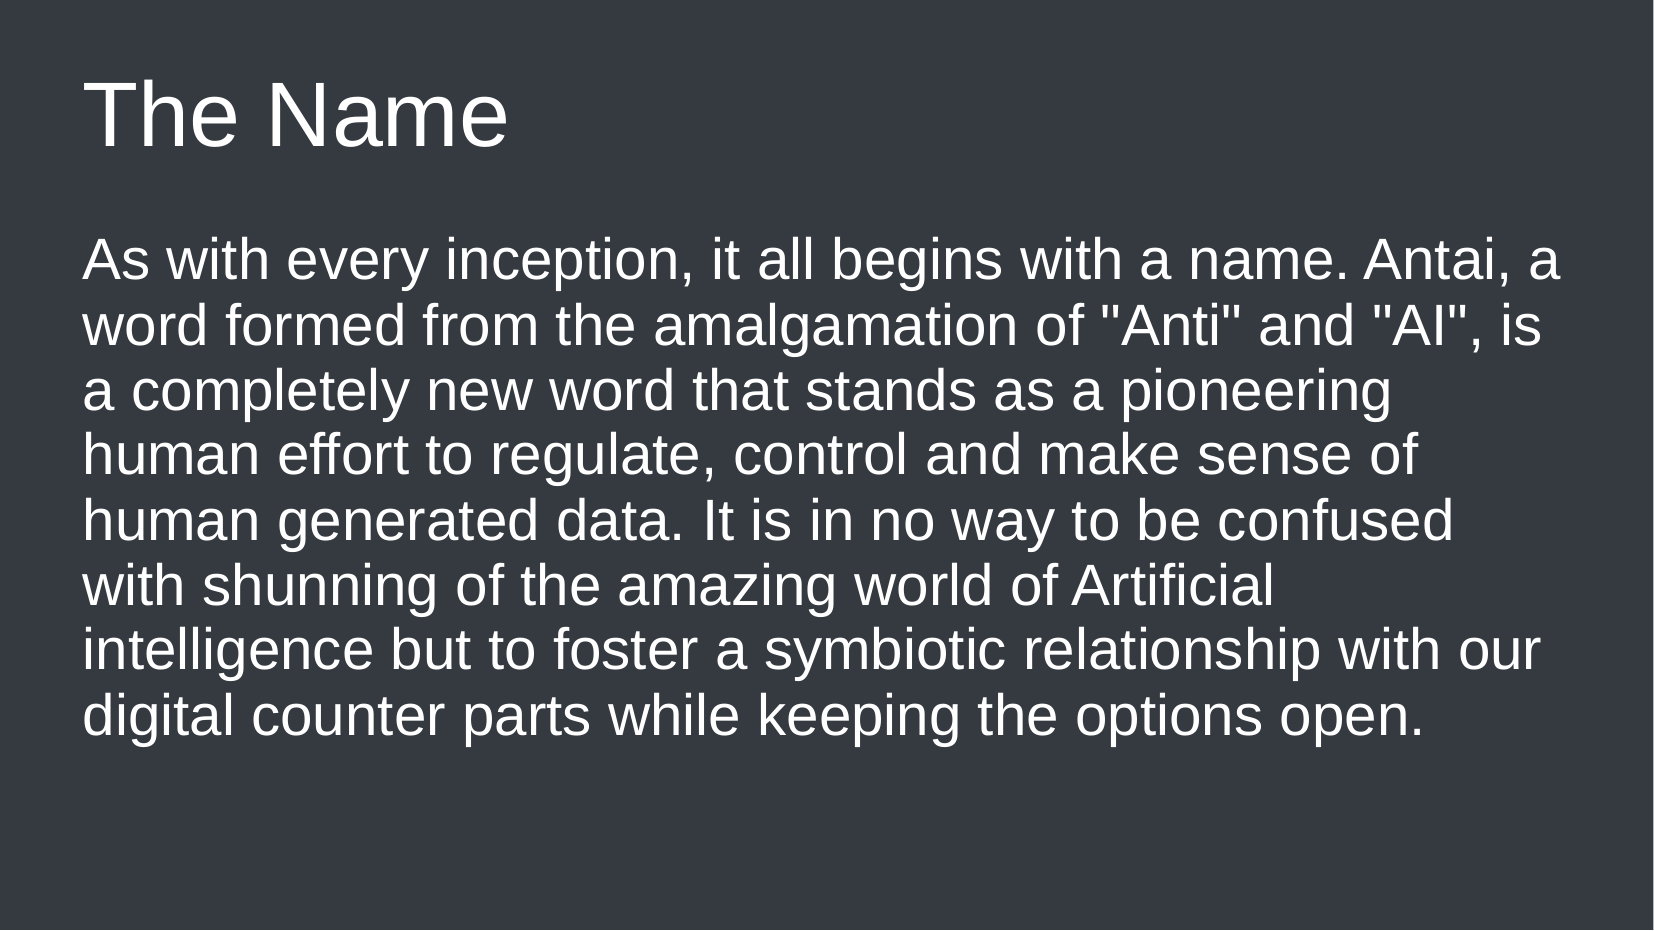

# The Name
As with every inception, it all begins with a name. Antai, a word formed from the amalgamation of "Anti" and "AI", is a completely new word that stands as a pioneering human effort to regulate, control and make sense of human generated data. It is in no way to be confused with shunning of the amazing world of Artificial intelligence but to foster a symbiotic relationship with our digital counter parts while keeping the options open.